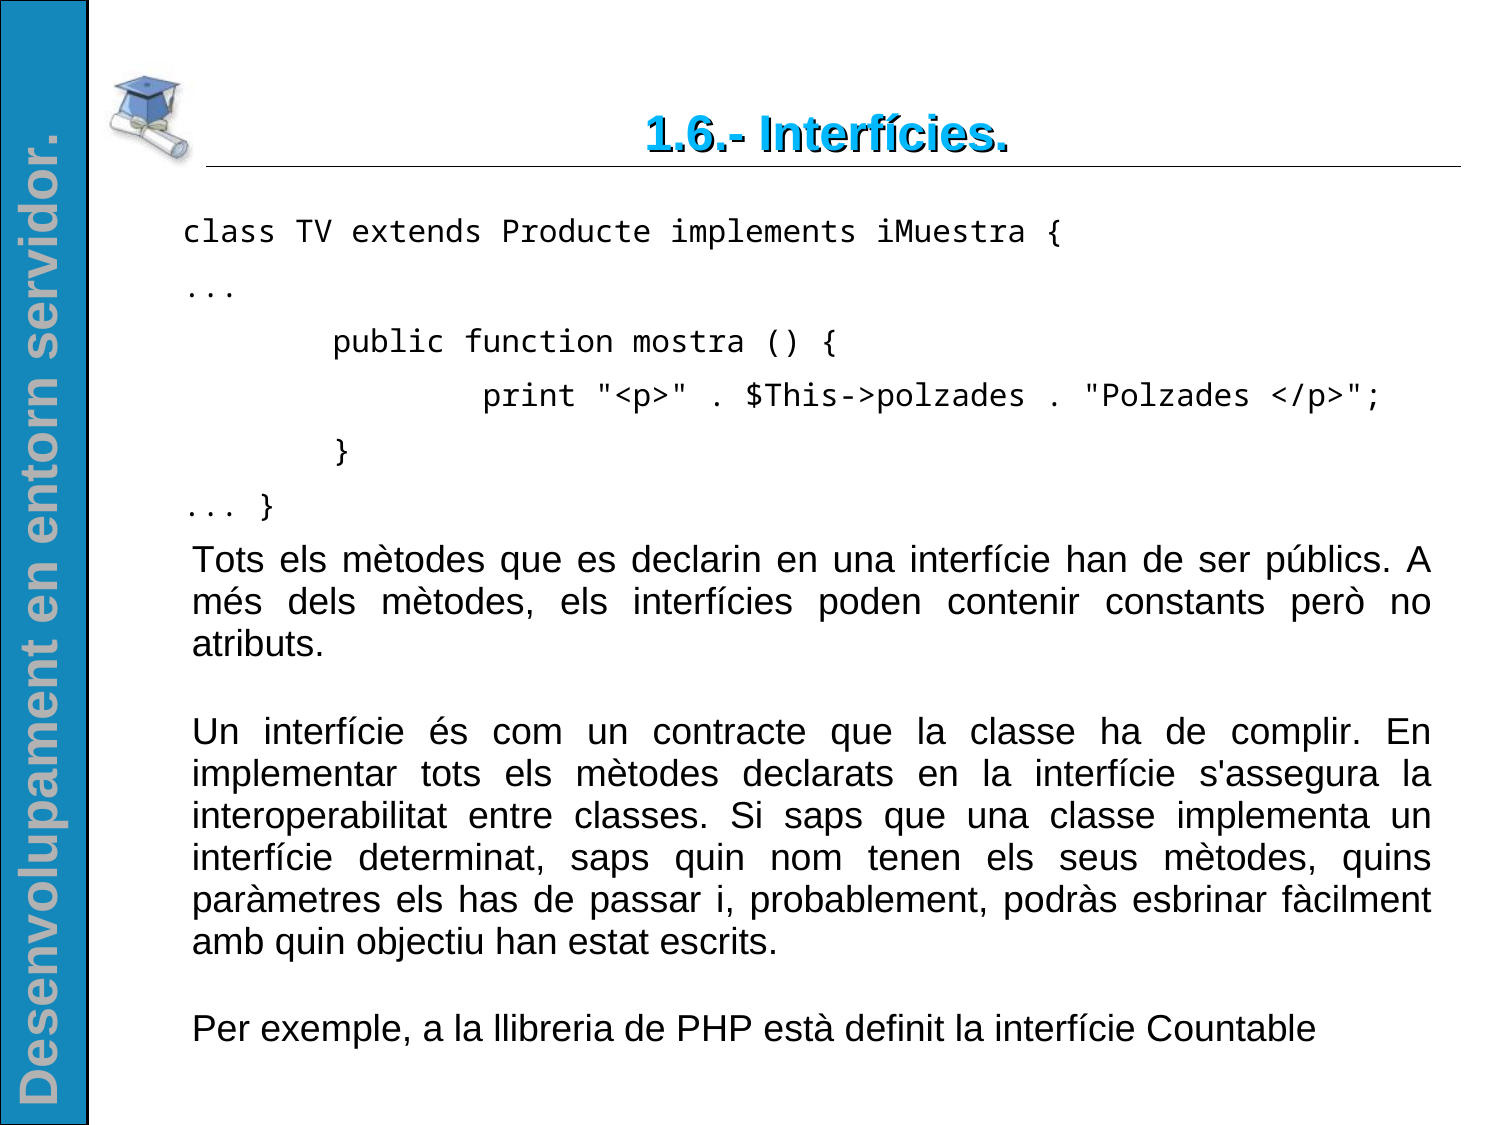

# 1.6.- Interfícies.
class TV extends Producte implements iMuestra {
...
	public function mostra () {
		print "<p>" . $This->polzades . "Polzades </p>";
	}
... }
Tots els mètodes que es declarin en una interfície han de ser públics. A més dels mètodes, els interfícies poden contenir constants però no atributs.
Un interfície és com un contracte que la classe ha de complir. En implementar tots els mètodes declarats en la interfície s'assegura la interoperabilitat entre classes. Si saps que una classe implementa un interfície determinat, saps quin nom tenen els seus mètodes, quins paràmetres els has de passar i, probablement, podràs esbrinar fàcilment amb quin objectiu han estat escrits.
Per exemple, a la llibreria de PHP està definit la interfície Countable